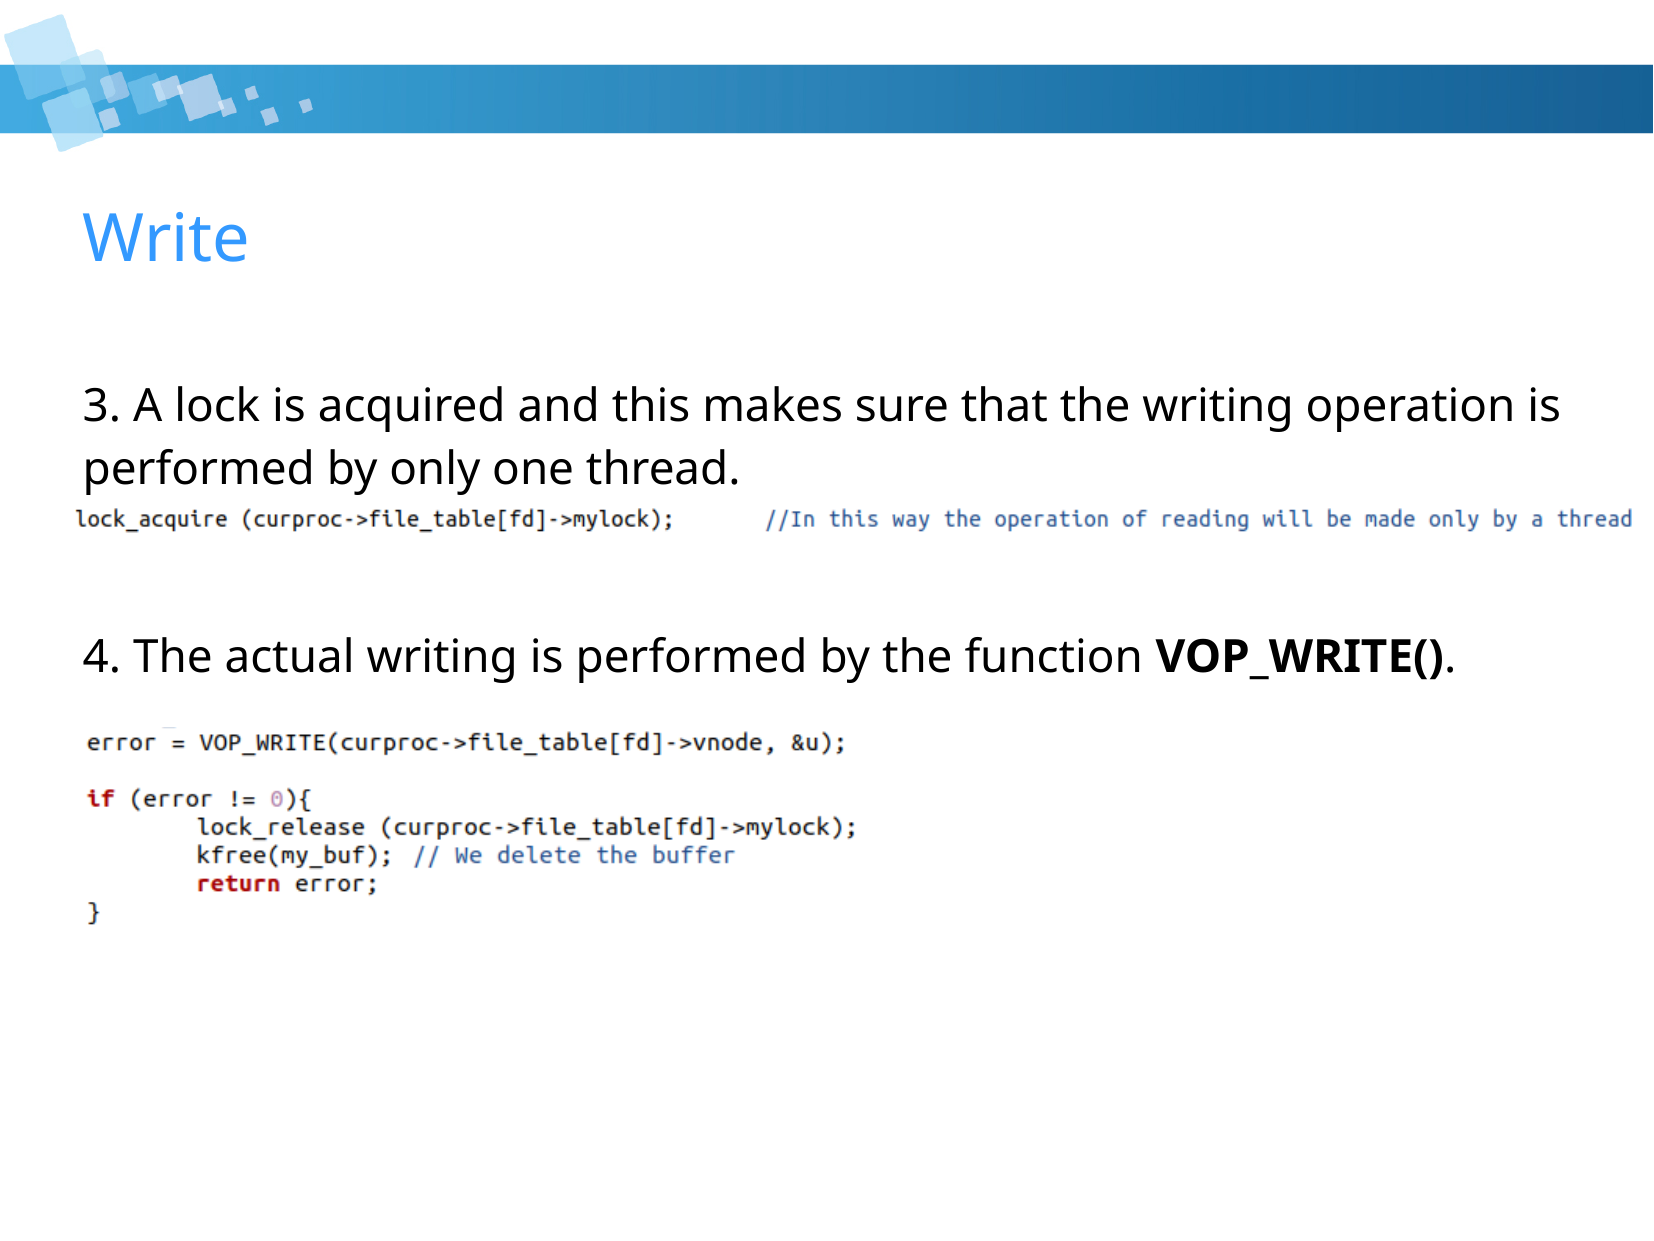

# Write
3. A lock is acquired and this makes sure that the writing operation is performed by only one thread.
4. The actual writing is performed by the function VOP_WRITE().